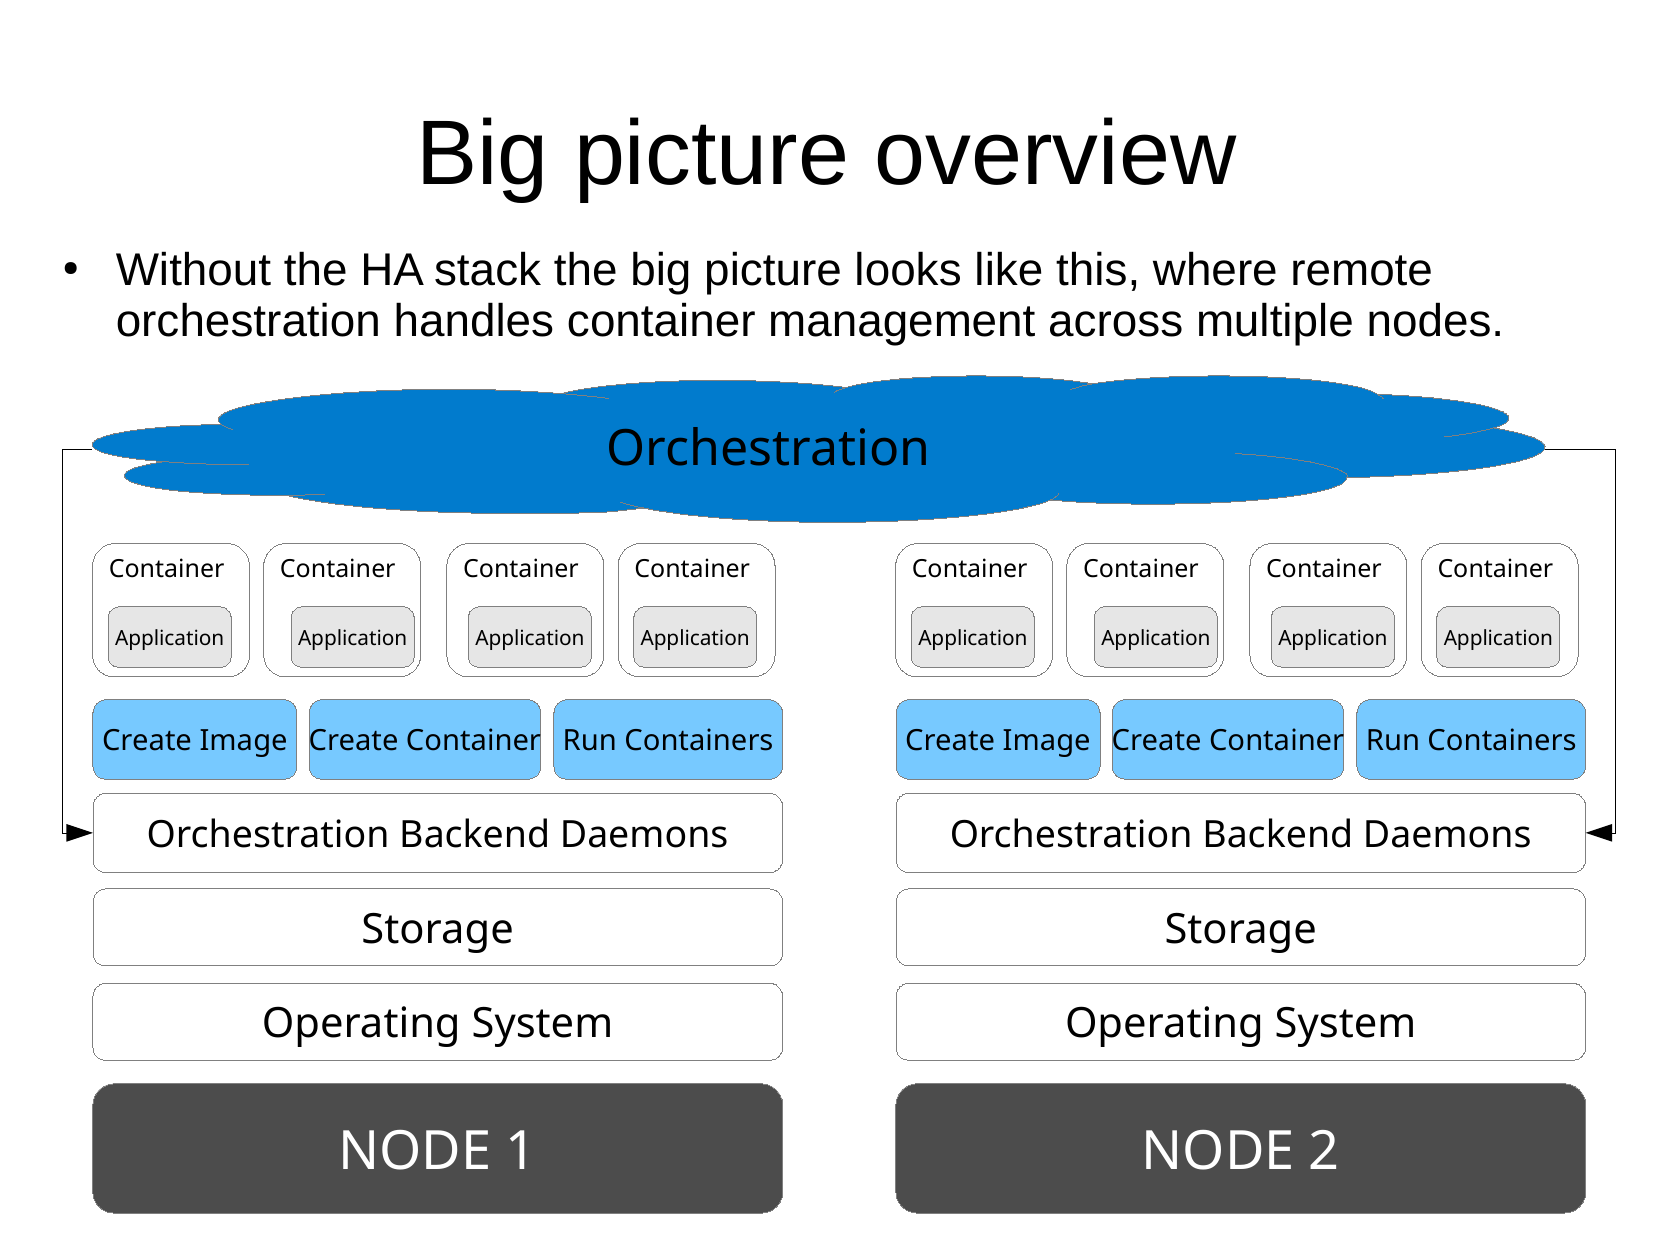

# Big picture overview
Without the HA stack the big picture looks like this, where remote orchestration handles container management across multiple nodes.
Orchestration
Container
Container
Container
Container
Container
Container
Container
Container
Application
Application
Application
Application
Application
Application
Application
Application
Create Image
Create Container
Run Containers
Create Image
Create Container
Run Containers
Orchestration Backend Daemons
Orchestration Backend Daemons
Storage
Storage
Operating System
Operating System
NODE 2
NODE 1